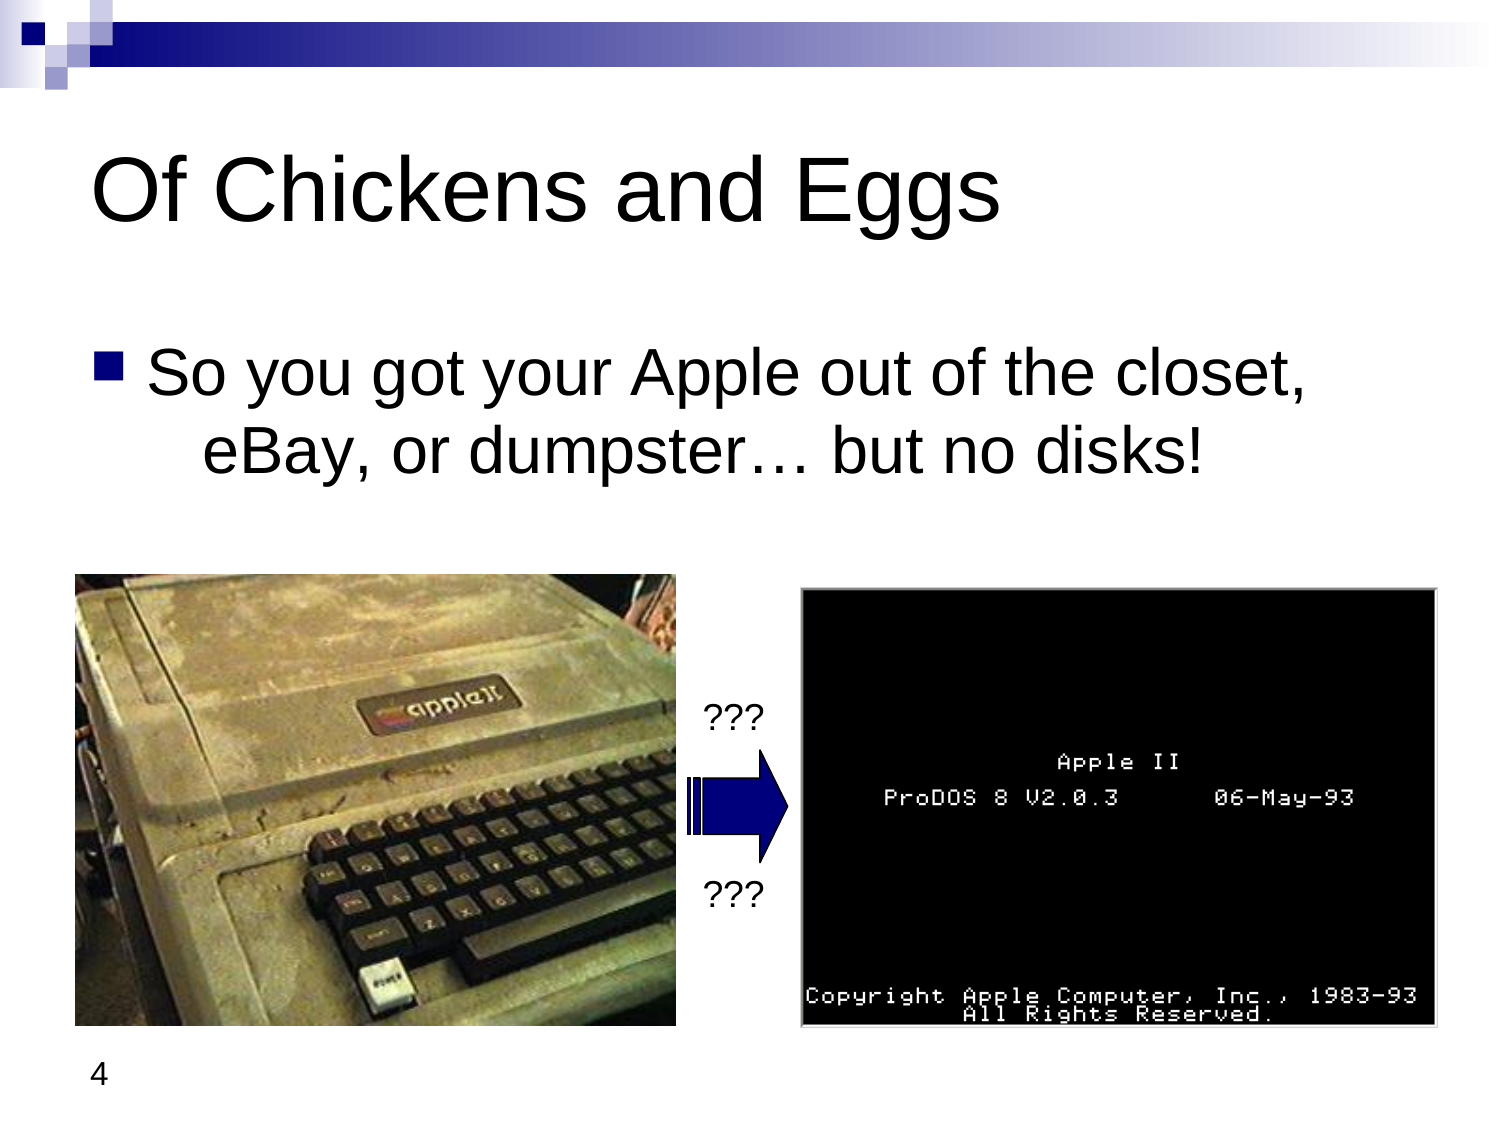

# Of Chickens and Eggs
So you got your Apple out of the closet, eBay, or dumpster… but no disks!
???
???
4